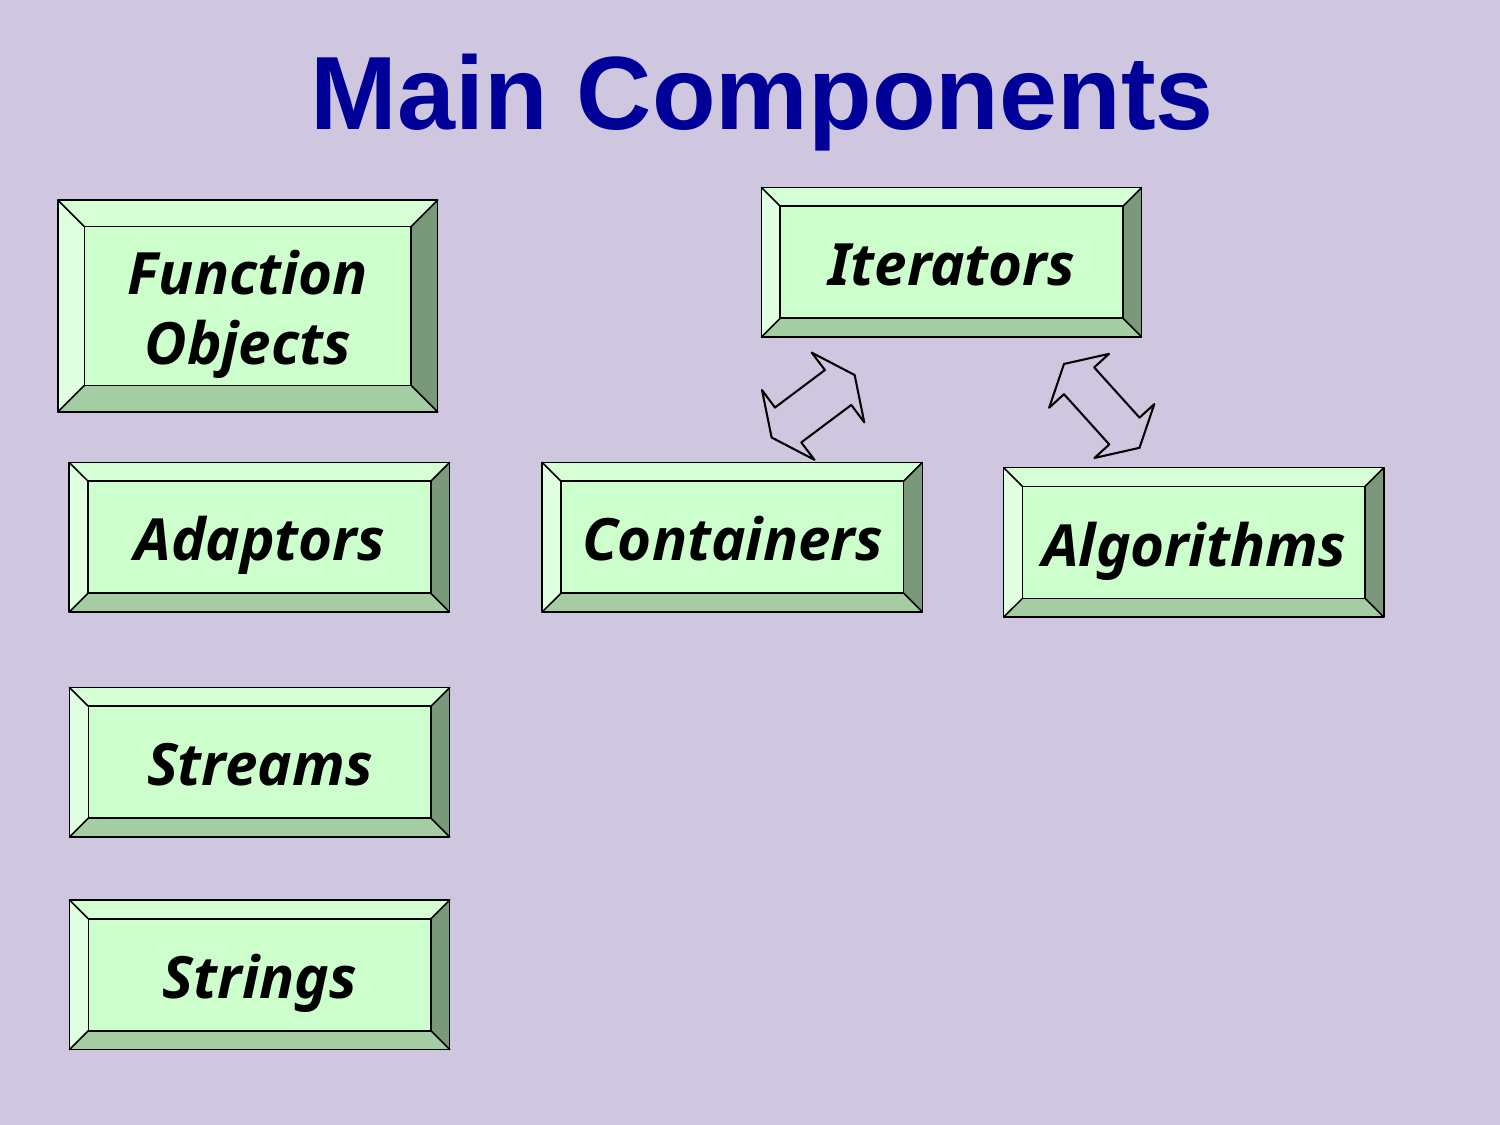

# Main Components
Iterators
Function
Objects
Adaptors
Containers
Algorithms
Streams
Strings